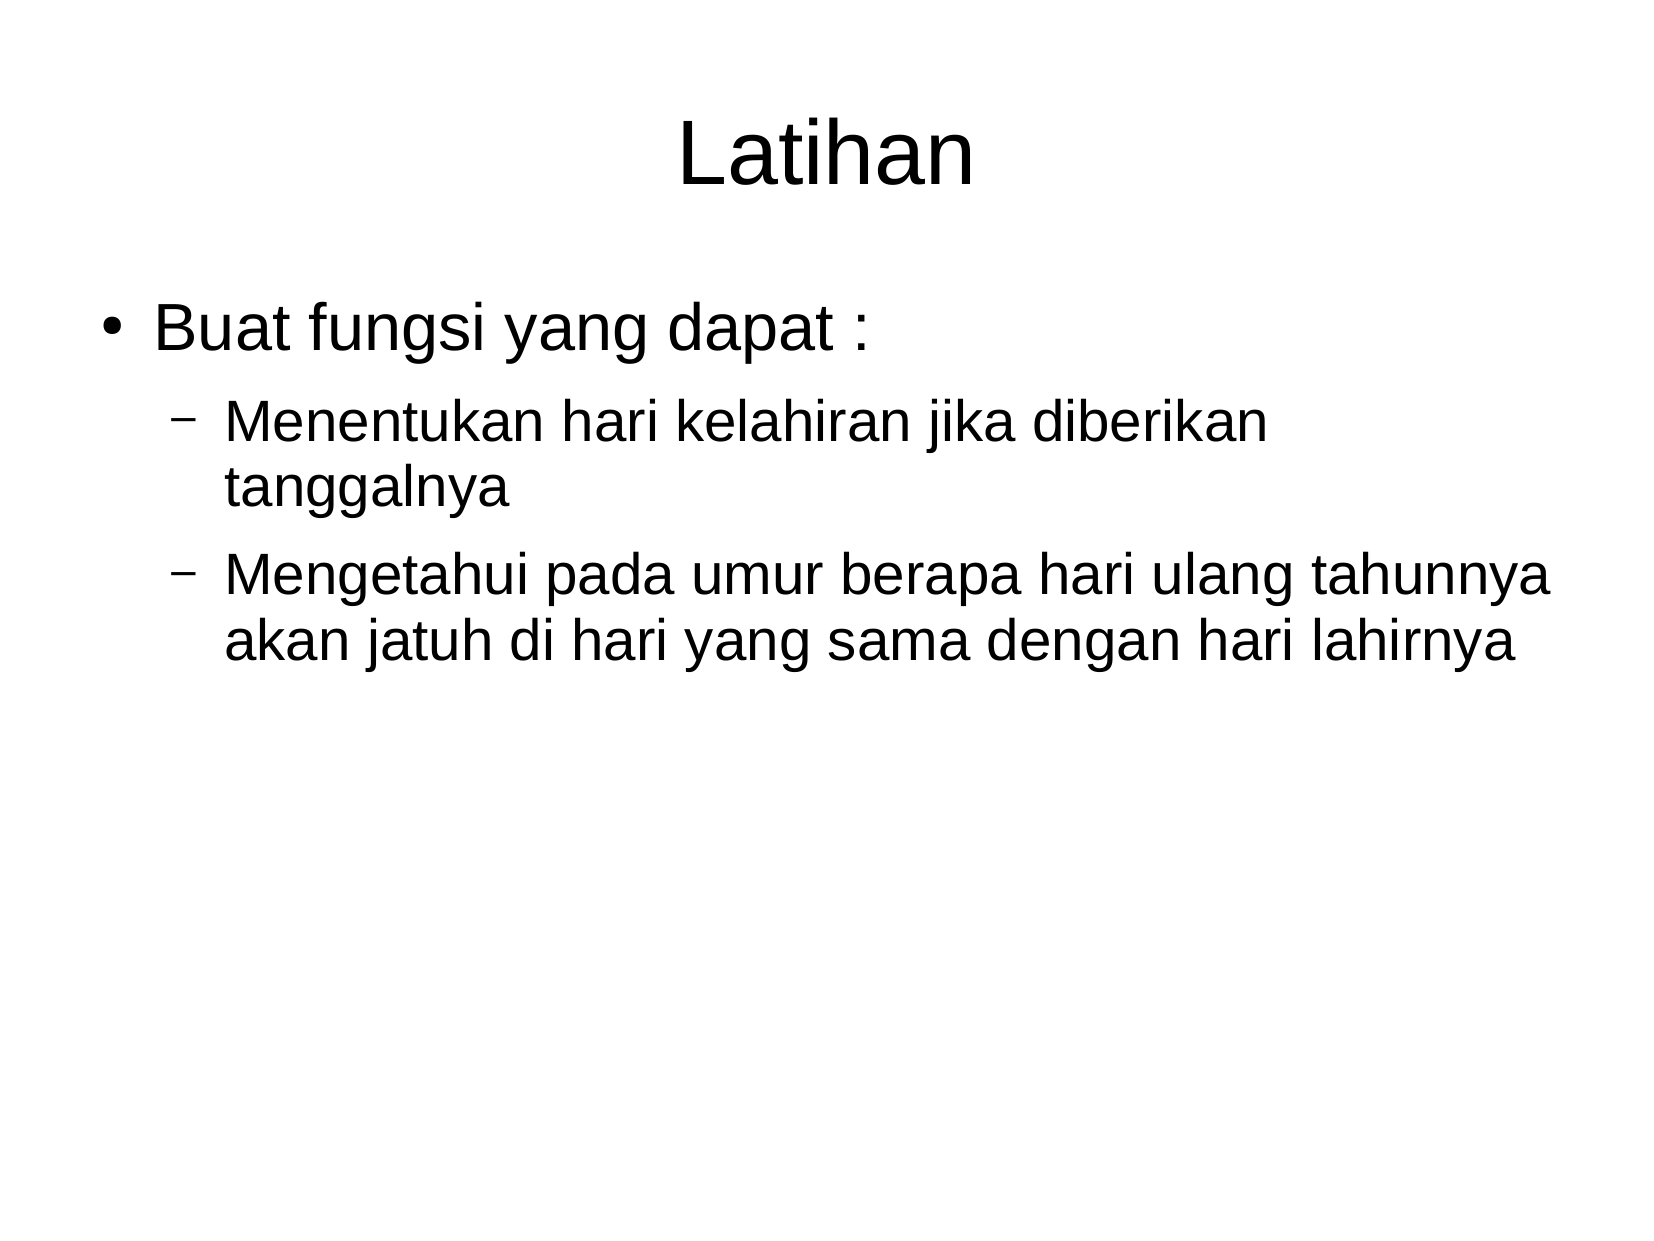

# Latihan
Buat fungsi yang dapat :
Menentukan hari kelahiran jika diberikan tanggalnya
Mengetahui pada umur berapa hari ulang tahunnya akan jatuh di hari yang sama dengan hari lahirnya